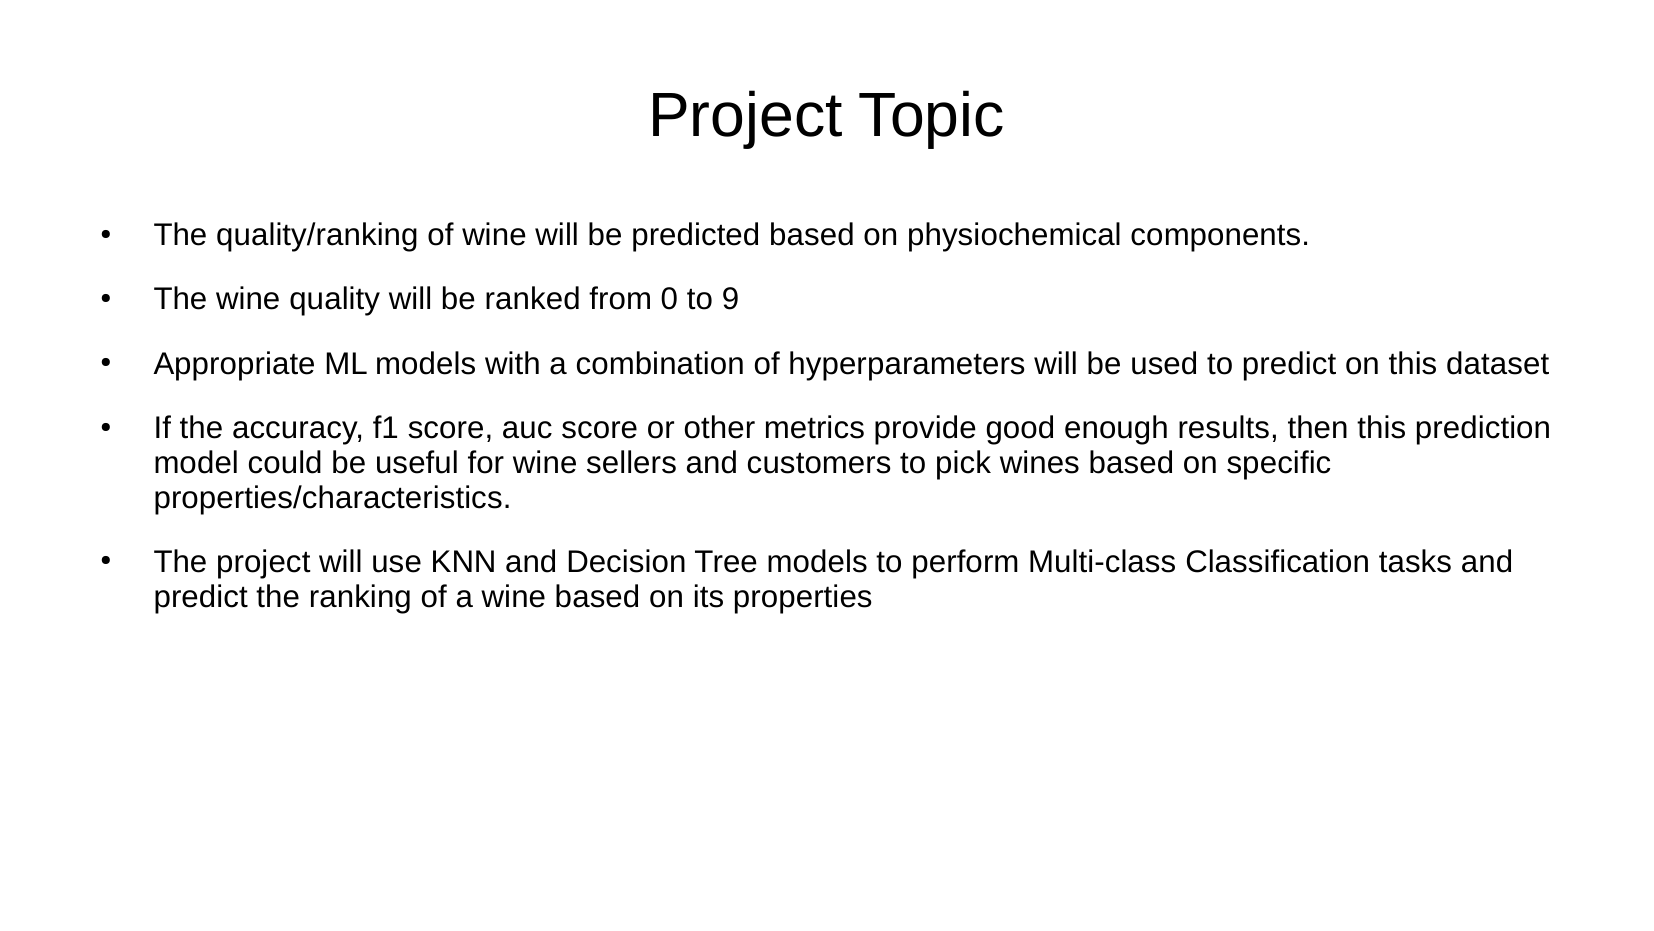

# Project Topic
The quality/ranking of wine will be predicted based on physiochemical components.
The wine quality will be ranked from 0 to 9
Appropriate ML models with a combination of hyperparameters will be used to predict on this dataset
If the accuracy, f1 score, auc score or other metrics provide good enough results, then this prediction model could be useful for wine sellers and customers to pick wines based on specific properties/characteristics.
The project will use KNN and Decision Tree models to perform Multi-class Classification tasks and predict the ranking of a wine based on its properties